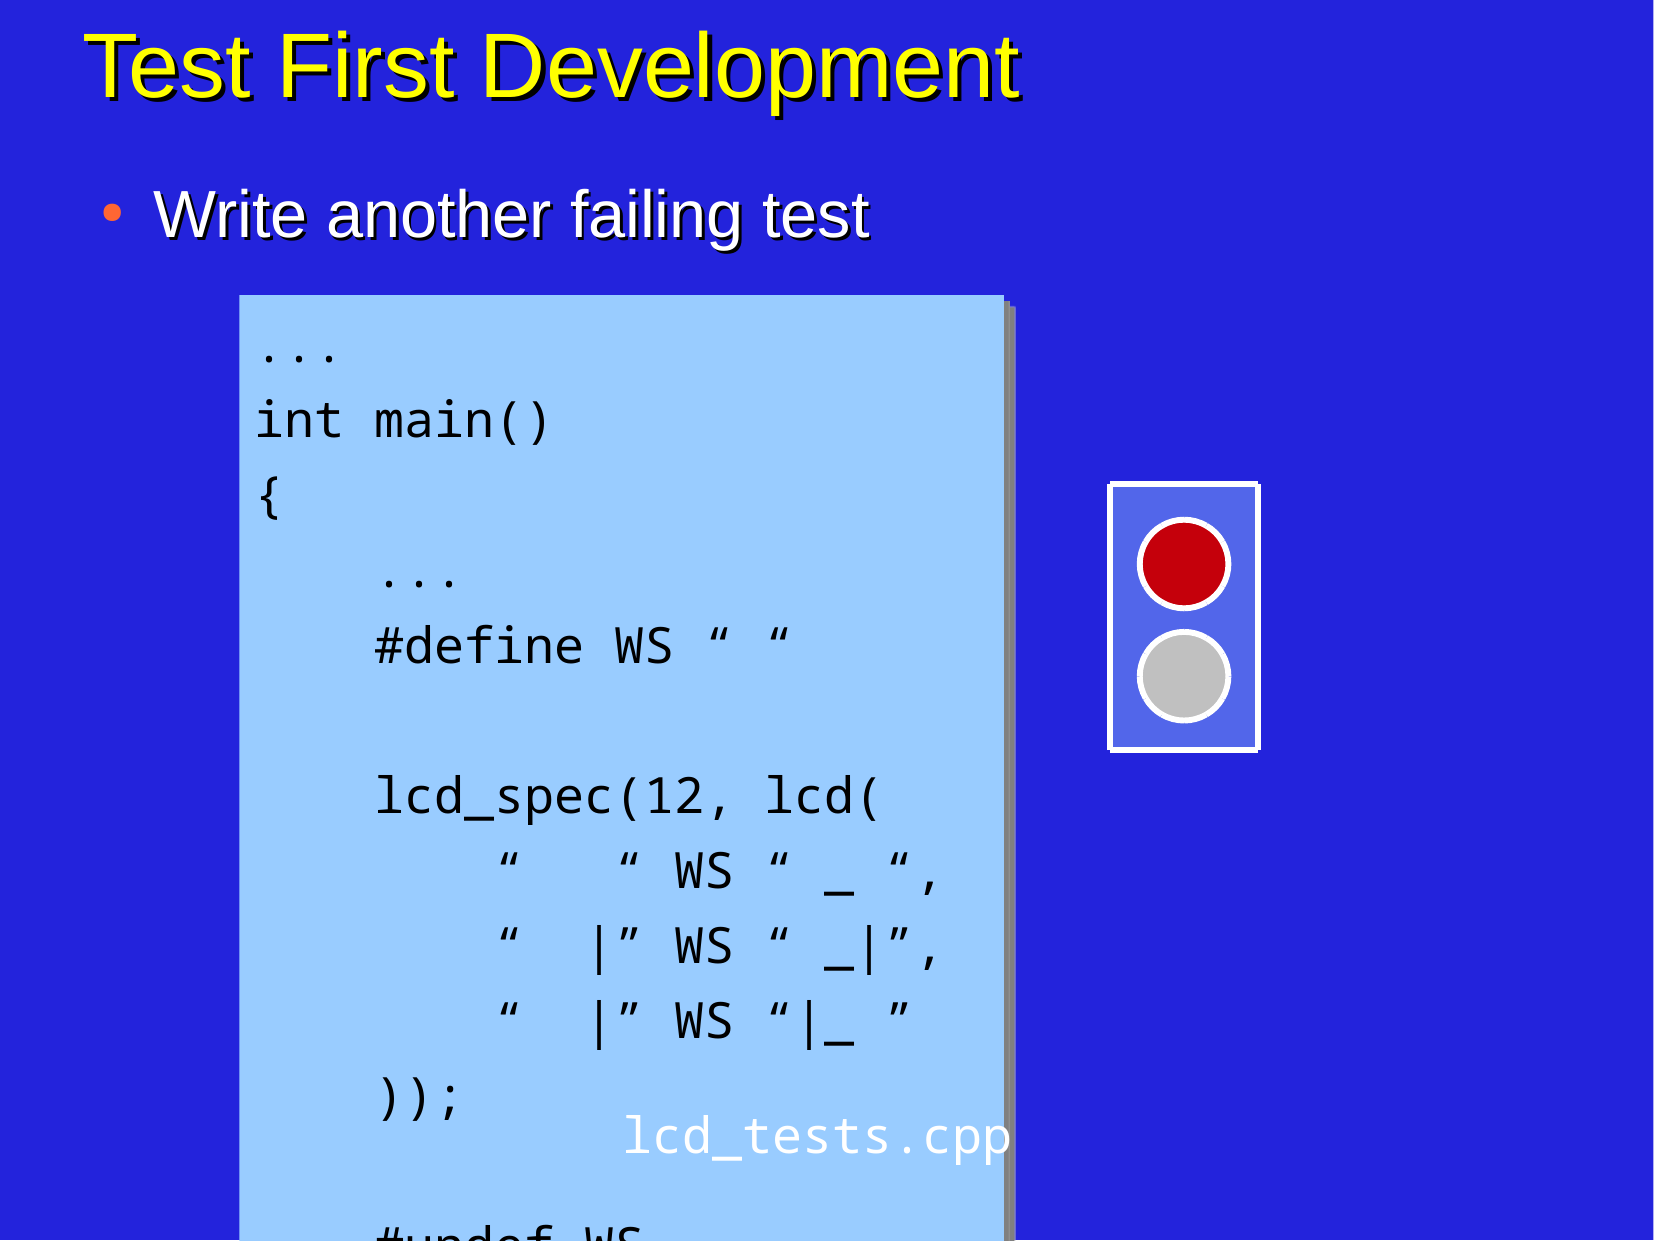

# Test First Development
Write another failing test
...
int main()
{
 ...
 #define WS “ “
 lcd_spec(12, lcd(
 “ “ WS “ _ “,
 “ |” WS “ _|”,
 “ |” WS “|_ ”
 ));
 #undef WS
}
lcd_tests.cpp